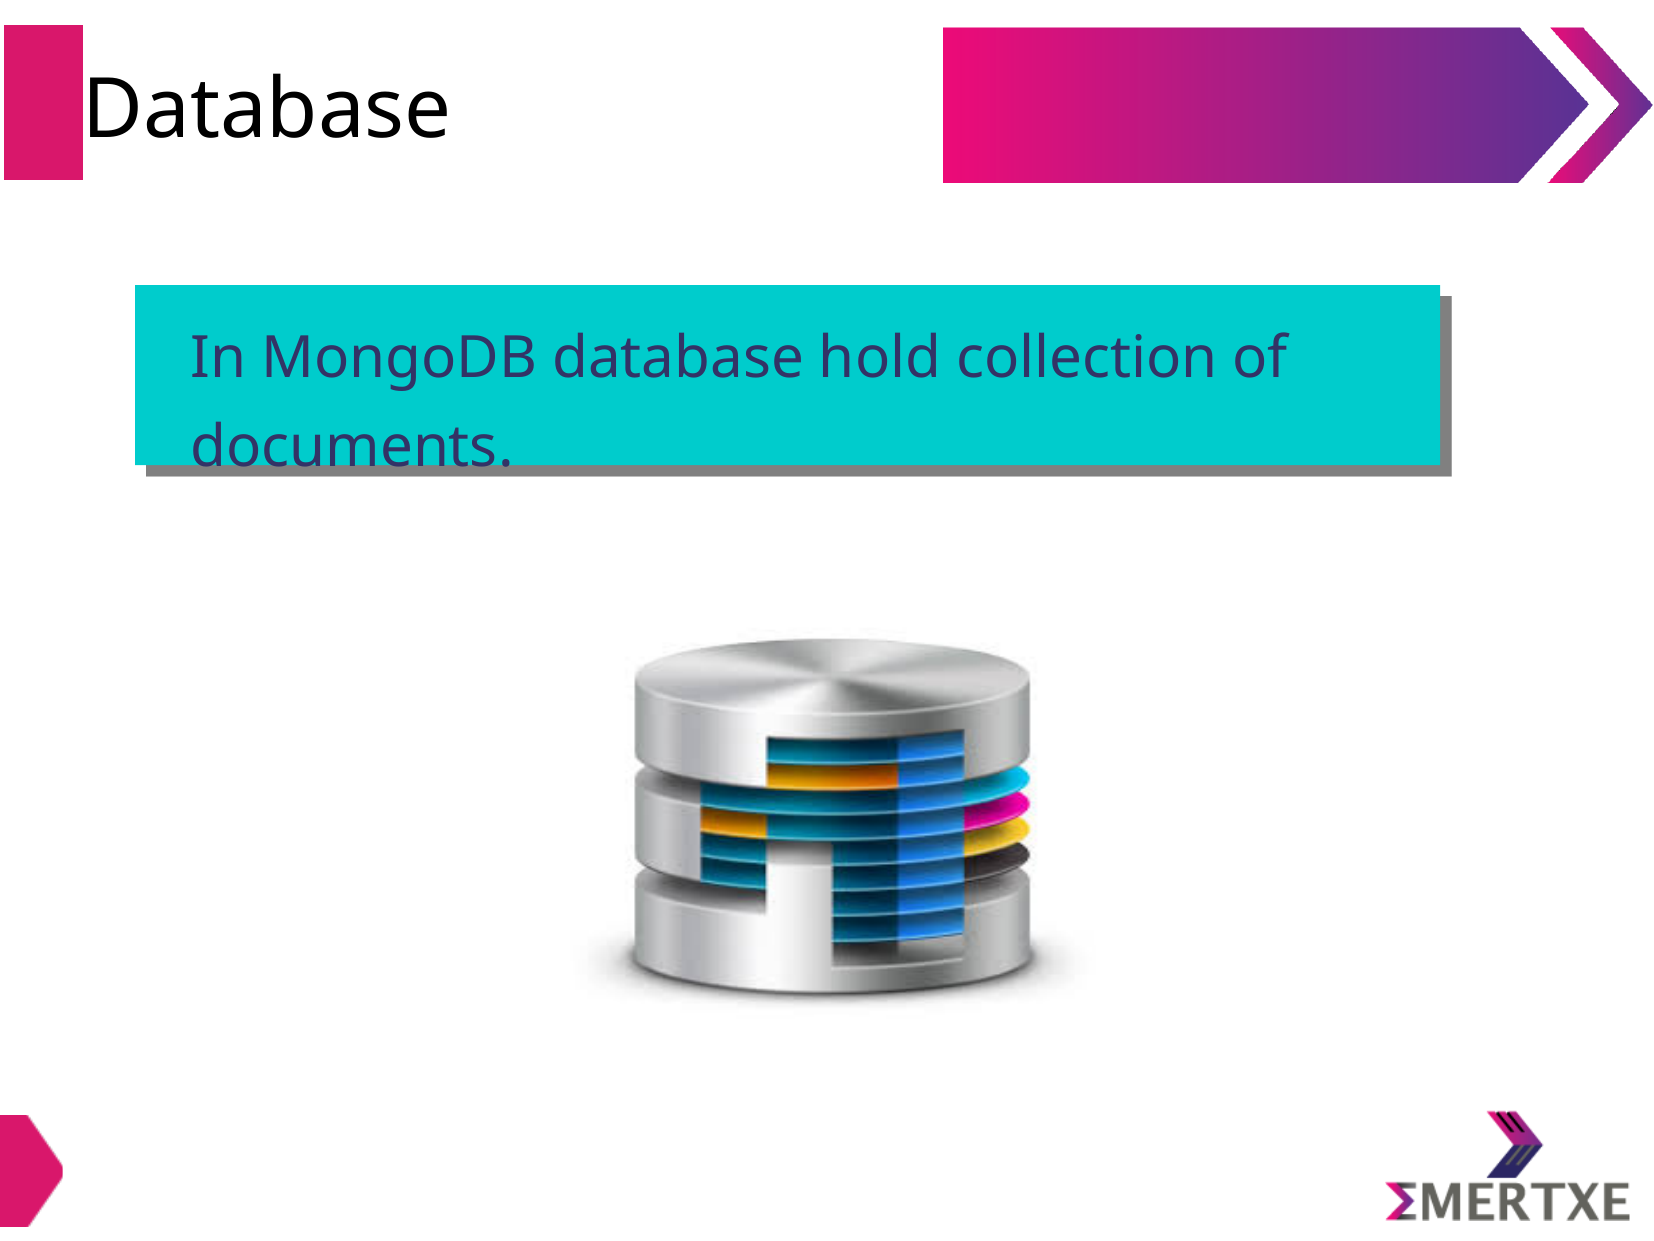

# Database
In MongoDB database hold collection of documents.